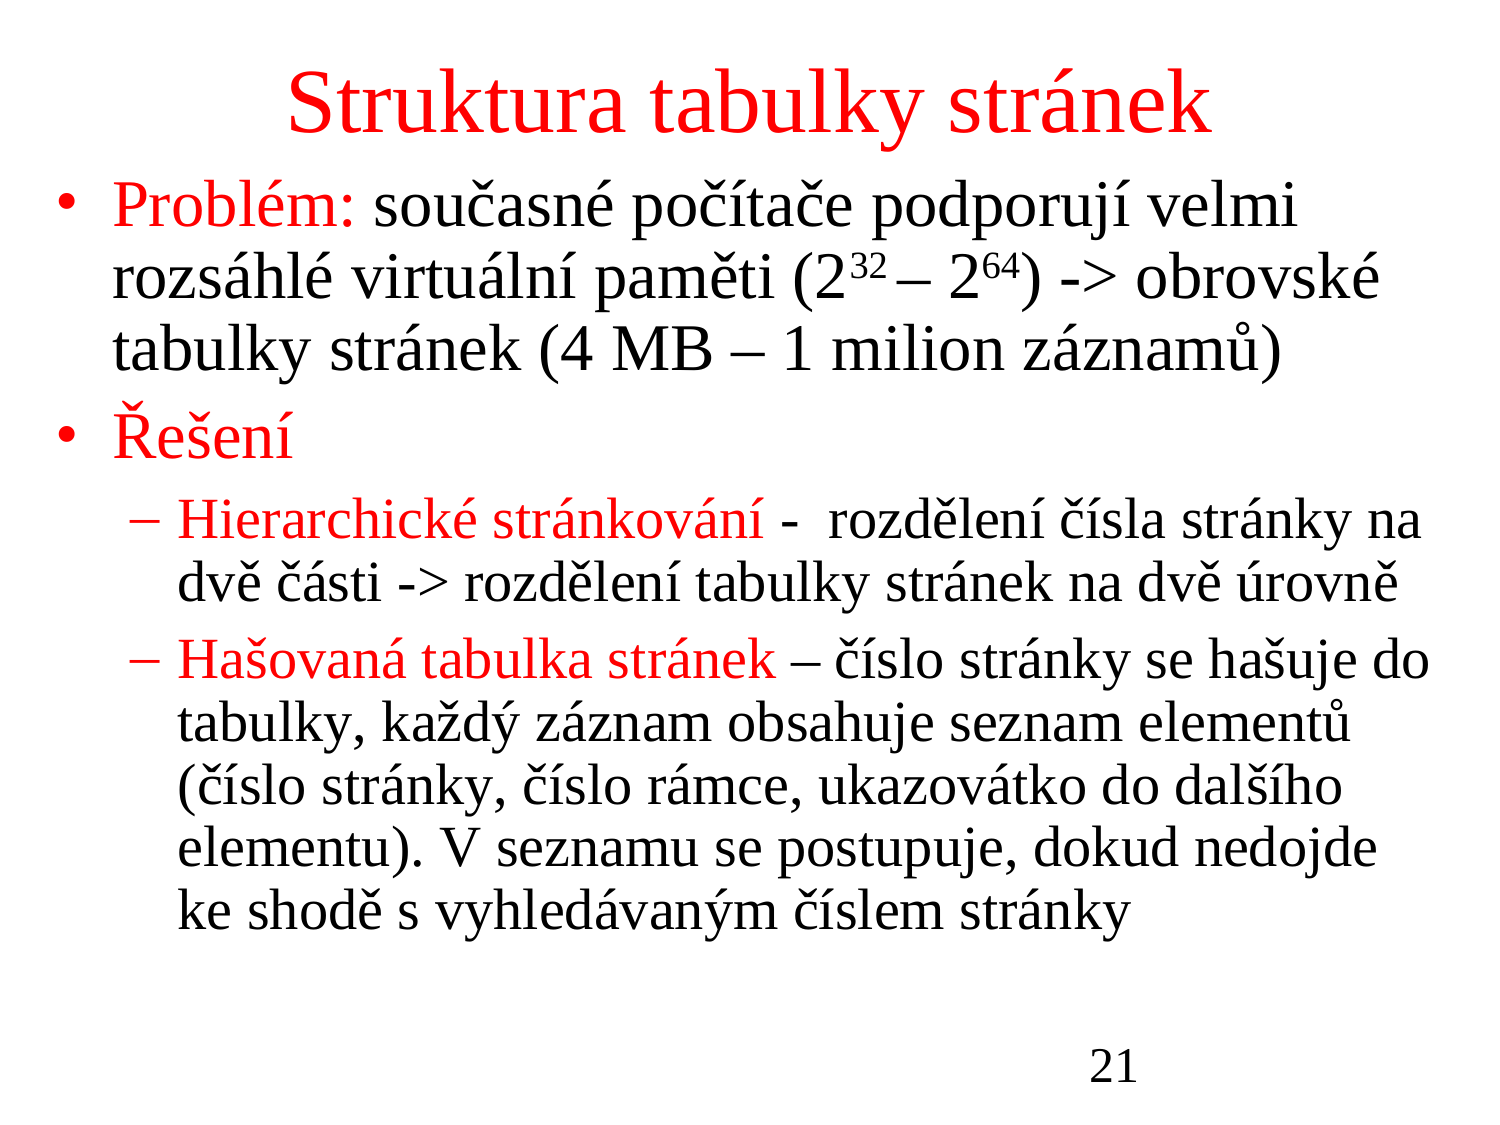

# Struktura tabulky stránek
Problém: současné počítače podporují velmi rozsáhlé virtuální paměti (232 – 264) -> obrovské tabulky stránek (4 MB – 1 milion záznamů)
Řešení
Hierarchické stránkování - rozdělení čísla stránky na dvě části -> rozdělení tabulky stránek na dvě úrovně
Hašovaná tabulka stránek – číslo stránky se hašuje do tabulky, každý záznam obsahuje seznam elementů (číslo stránky, číslo rámce, ukazovátko do dalšího elementu). V seznamu se postupuje, dokud nedojde ke shodě s vyhledávaným číslem stránky
21